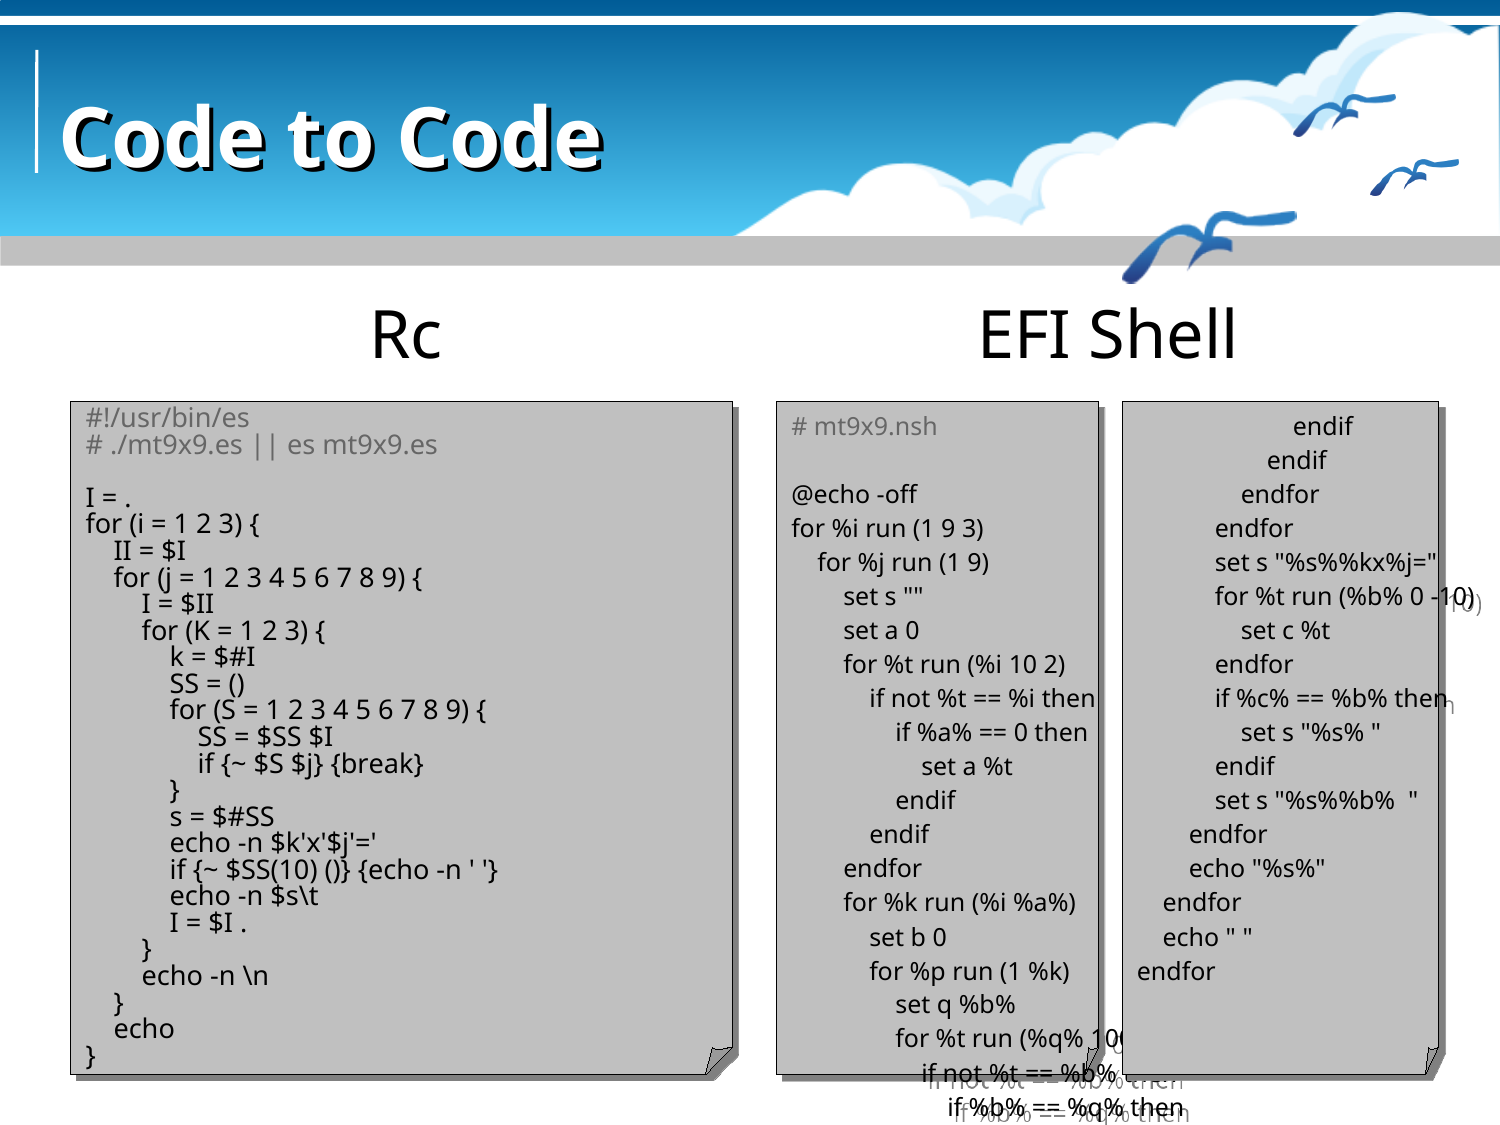

# Code to Code
Rc
EFI Shell
#!/usr/bin/es
# ./mt9x9.es || es mt9x9.es
I = .
for (i = 1 2 3) {
 II = $I
 for (j = 1 2 3 4 5 6 7 8 9) {
 I = $II
 for (K = 1 2 3) {
 k = $#I
 SS = ()
 for (S = 1 2 3 4 5 6 7 8 9) {
 SS = $SS $I
 if {~ $S $j} {break}
 }
 s = $#SS
 echo -n $k'x'$j'='
 if {~ $SS(10) ()} {echo -n ' '}
 echo -n $s\t
 I = $I .
 }
 echo -n \n
 }
 echo
}
# mt9x9.nsh
@echo -off
for %i run (1 9 3)
 for %j run (1 9)
 set s ""
 set a 0
 for %t run (%i 10 2)
 if not %t == %i then
 if %a% == 0 then
 set a %t
 endif
 endif
 endfor
 for %k run (%i %a%)
 set b 0
 for %p run (1 %k)
 set q %b%
 for %t run (%q% 100 %j)
 if not %t == %b% then
 if %b% == %q% then
 set b %t
 endif
 endif
 endfor
 endfor
 set s "%s%%kx%j="
 for %t run (%b% 0 -10)
 set c %t
 endfor
 if %c% == %b% then
 set s "%s% "
 endif
 set s "%s%%b% "
 endfor
 echo "%s%"
 endfor
 echo " "
endfor